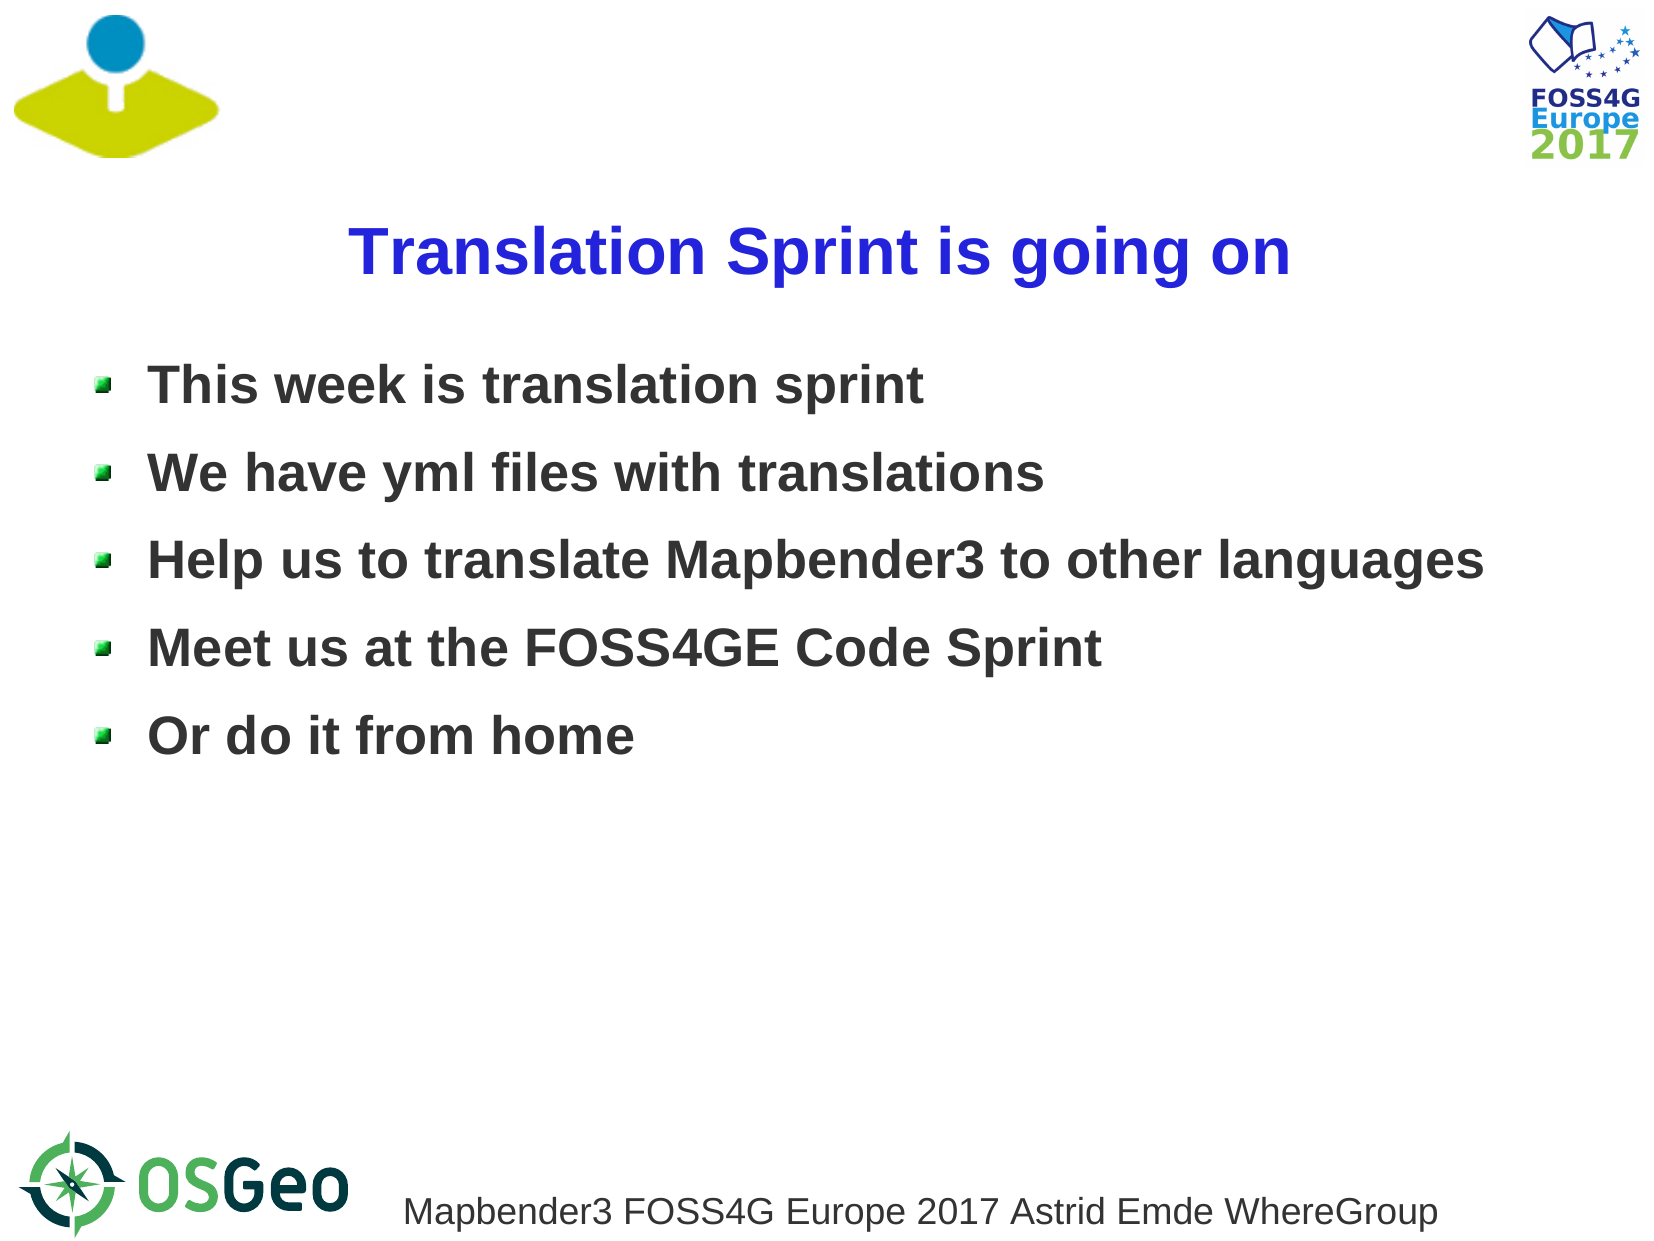

# Translation Sprint is going on
This week is translation sprint
We have yml files with translations
Help us to translate Mapbender3 to other languages
Meet us at the FOSS4GE Code Sprint
Or do it from home